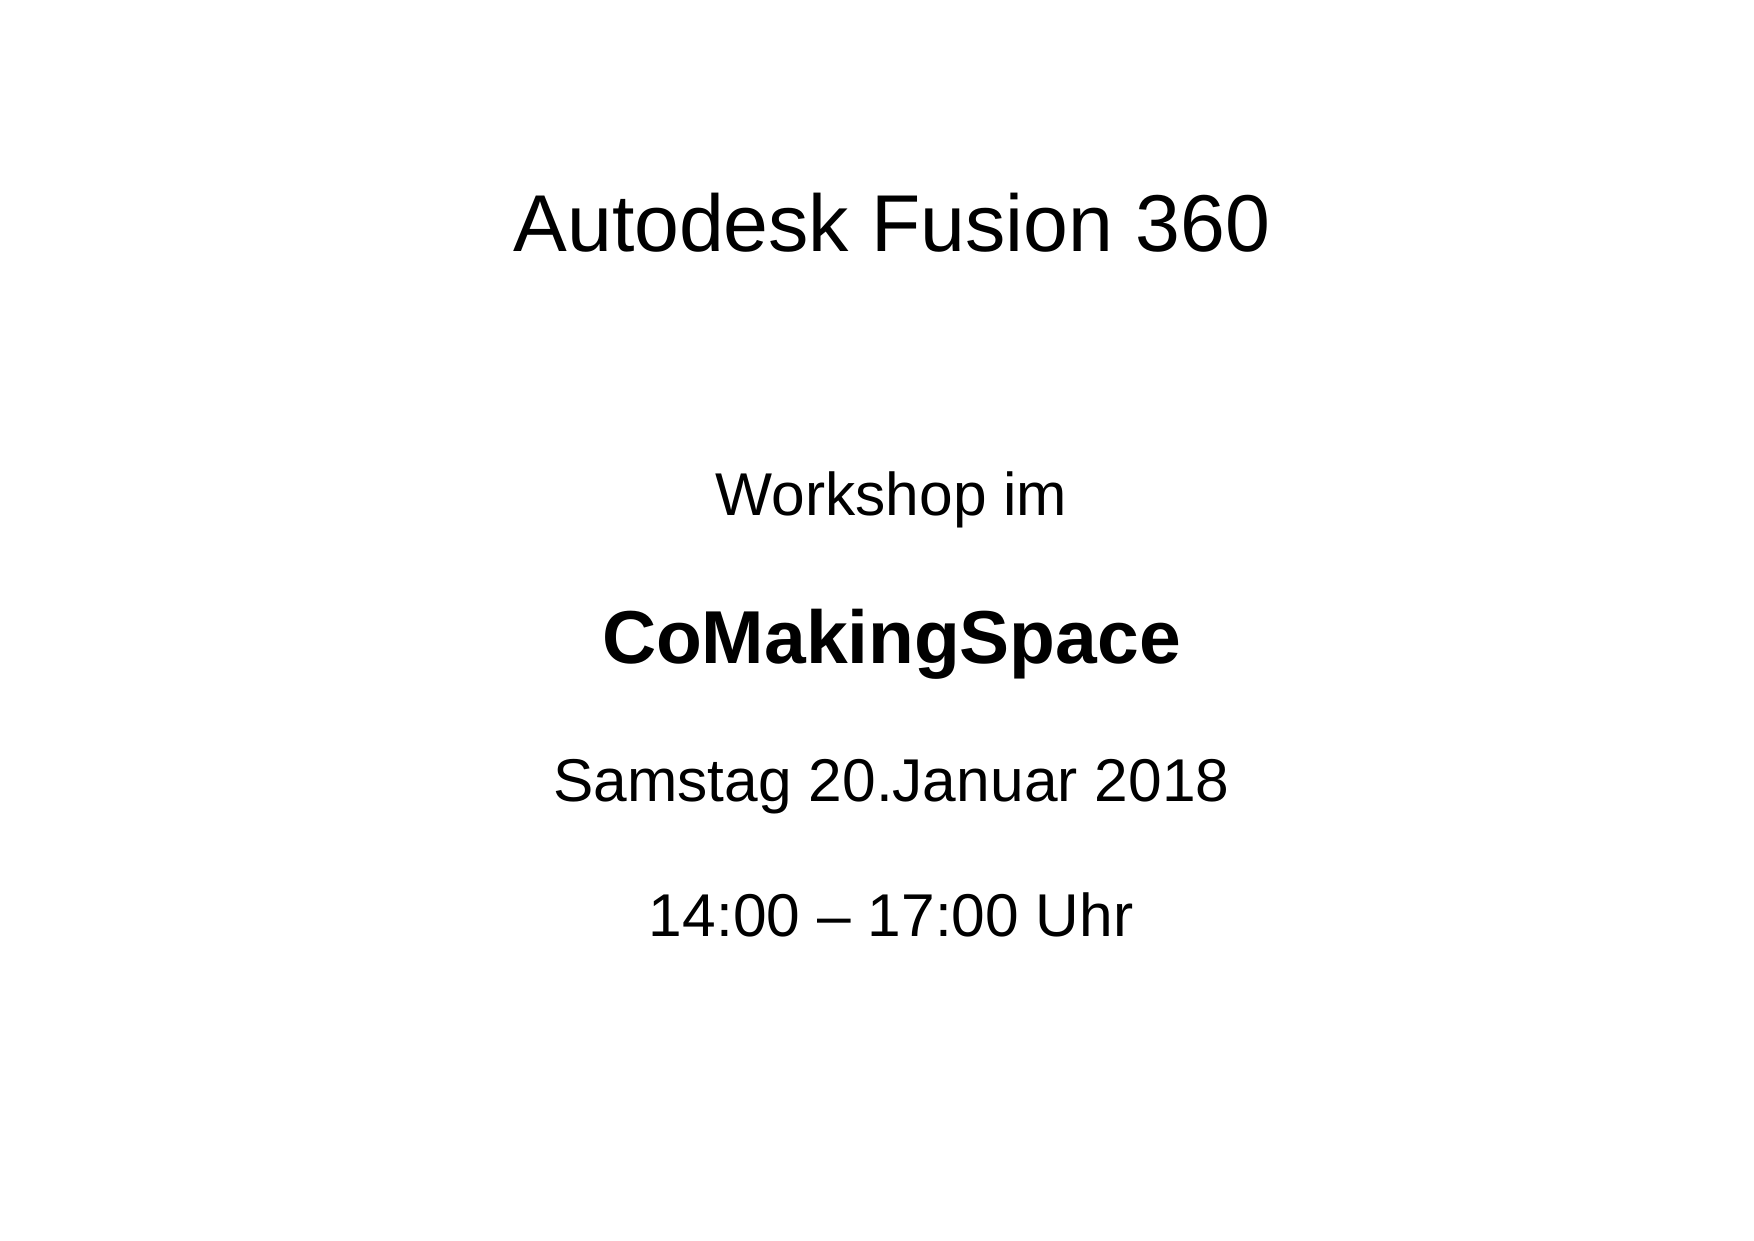

# Autodesk Fusion 360
Workshop im
CoMakingSpace
Samstag 20.Januar 2018
14:00 – 17:00 Uhr